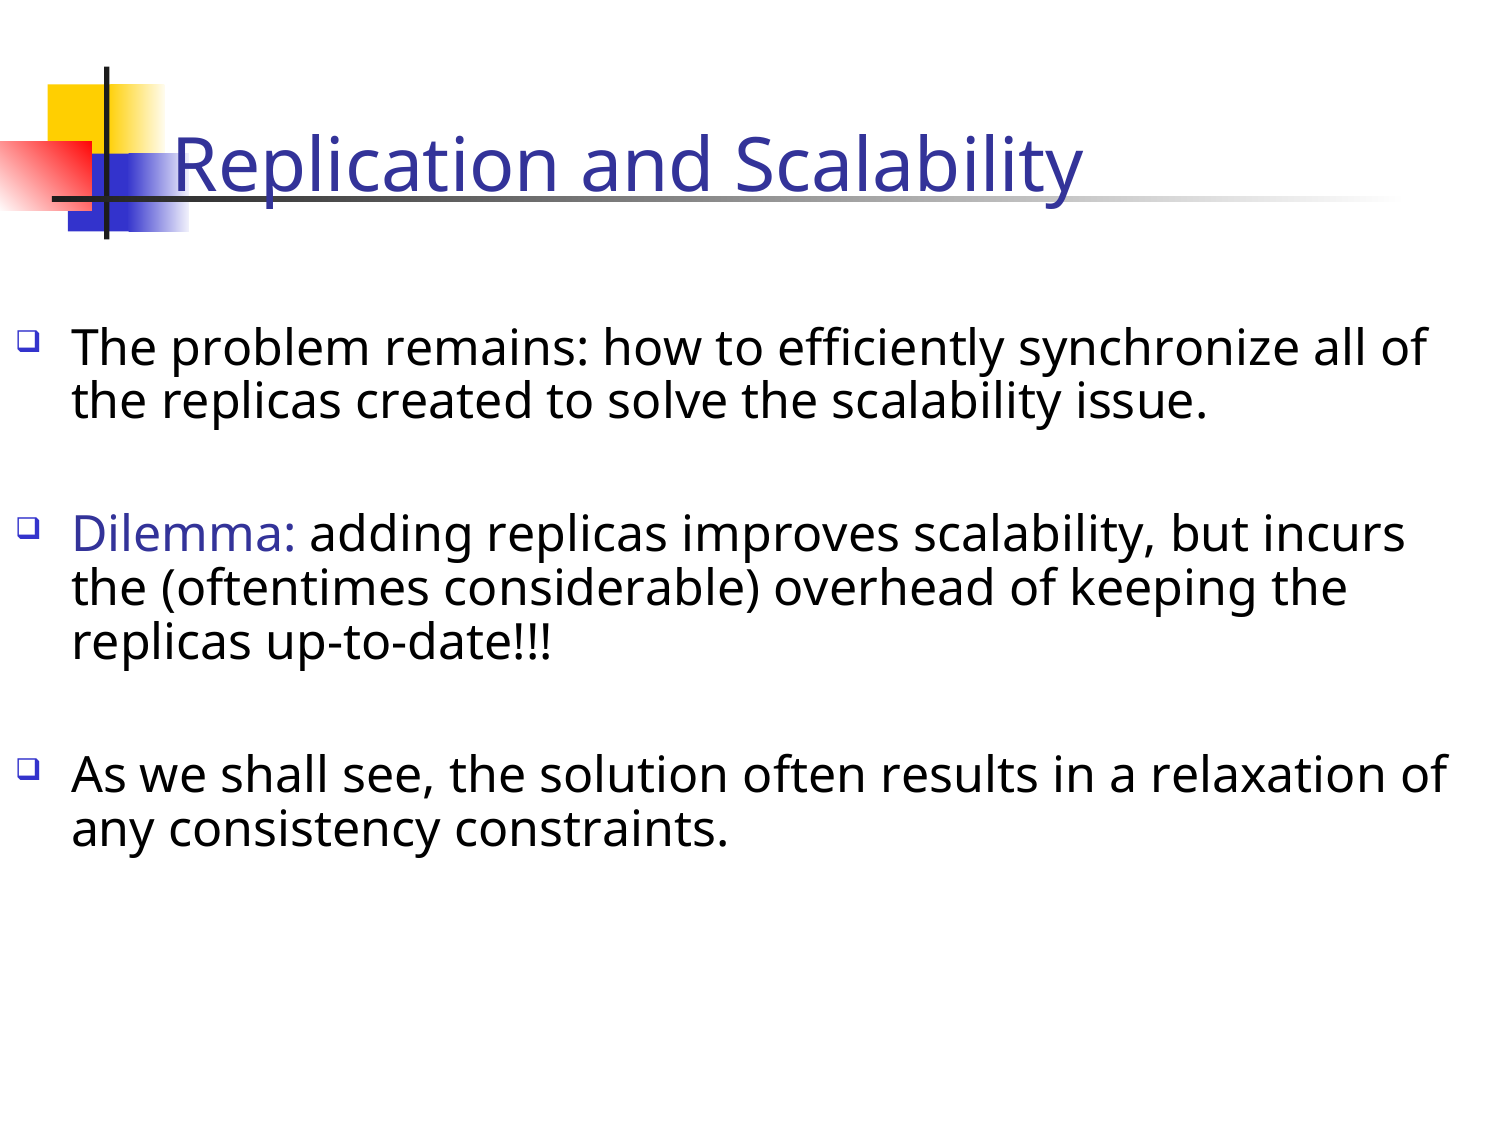

Replication and Scalability
The problem remains: how to efficiently synchronize all of the replicas created to solve the scalability issue.
Dilemma: adding replicas improves scalability, but incurs the (oftentimes considerable) overhead of keeping the replicas up-to-date!!!
As we shall see, the solution often results in a relaxation of any consistency constraints.